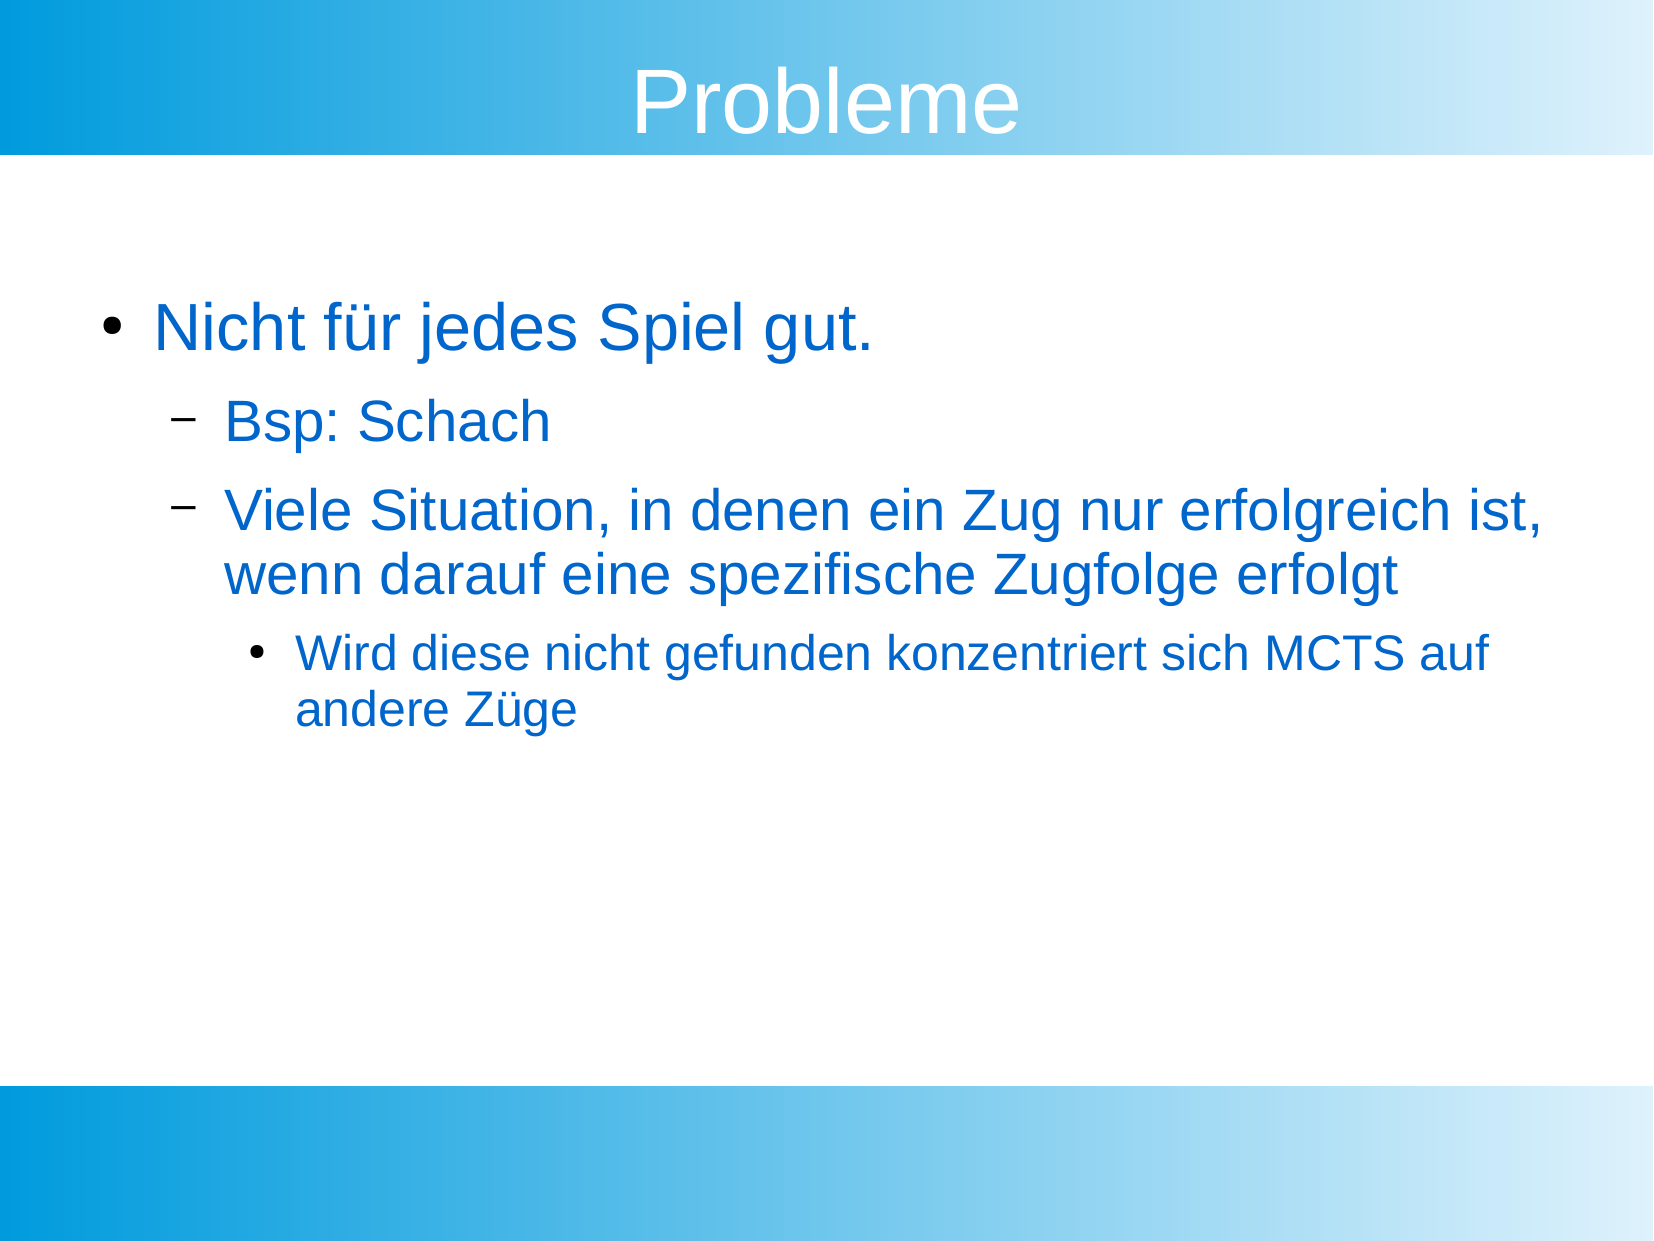

# Probleme
Nicht für jedes Spiel gut.
Bsp: Schach
Viele Situation, in denen ein Zug nur erfolgreich ist, wenn darauf eine spezifische Zugfolge erfolgt
Wird diese nicht gefunden konzentriert sich MCTS auf andere Züge